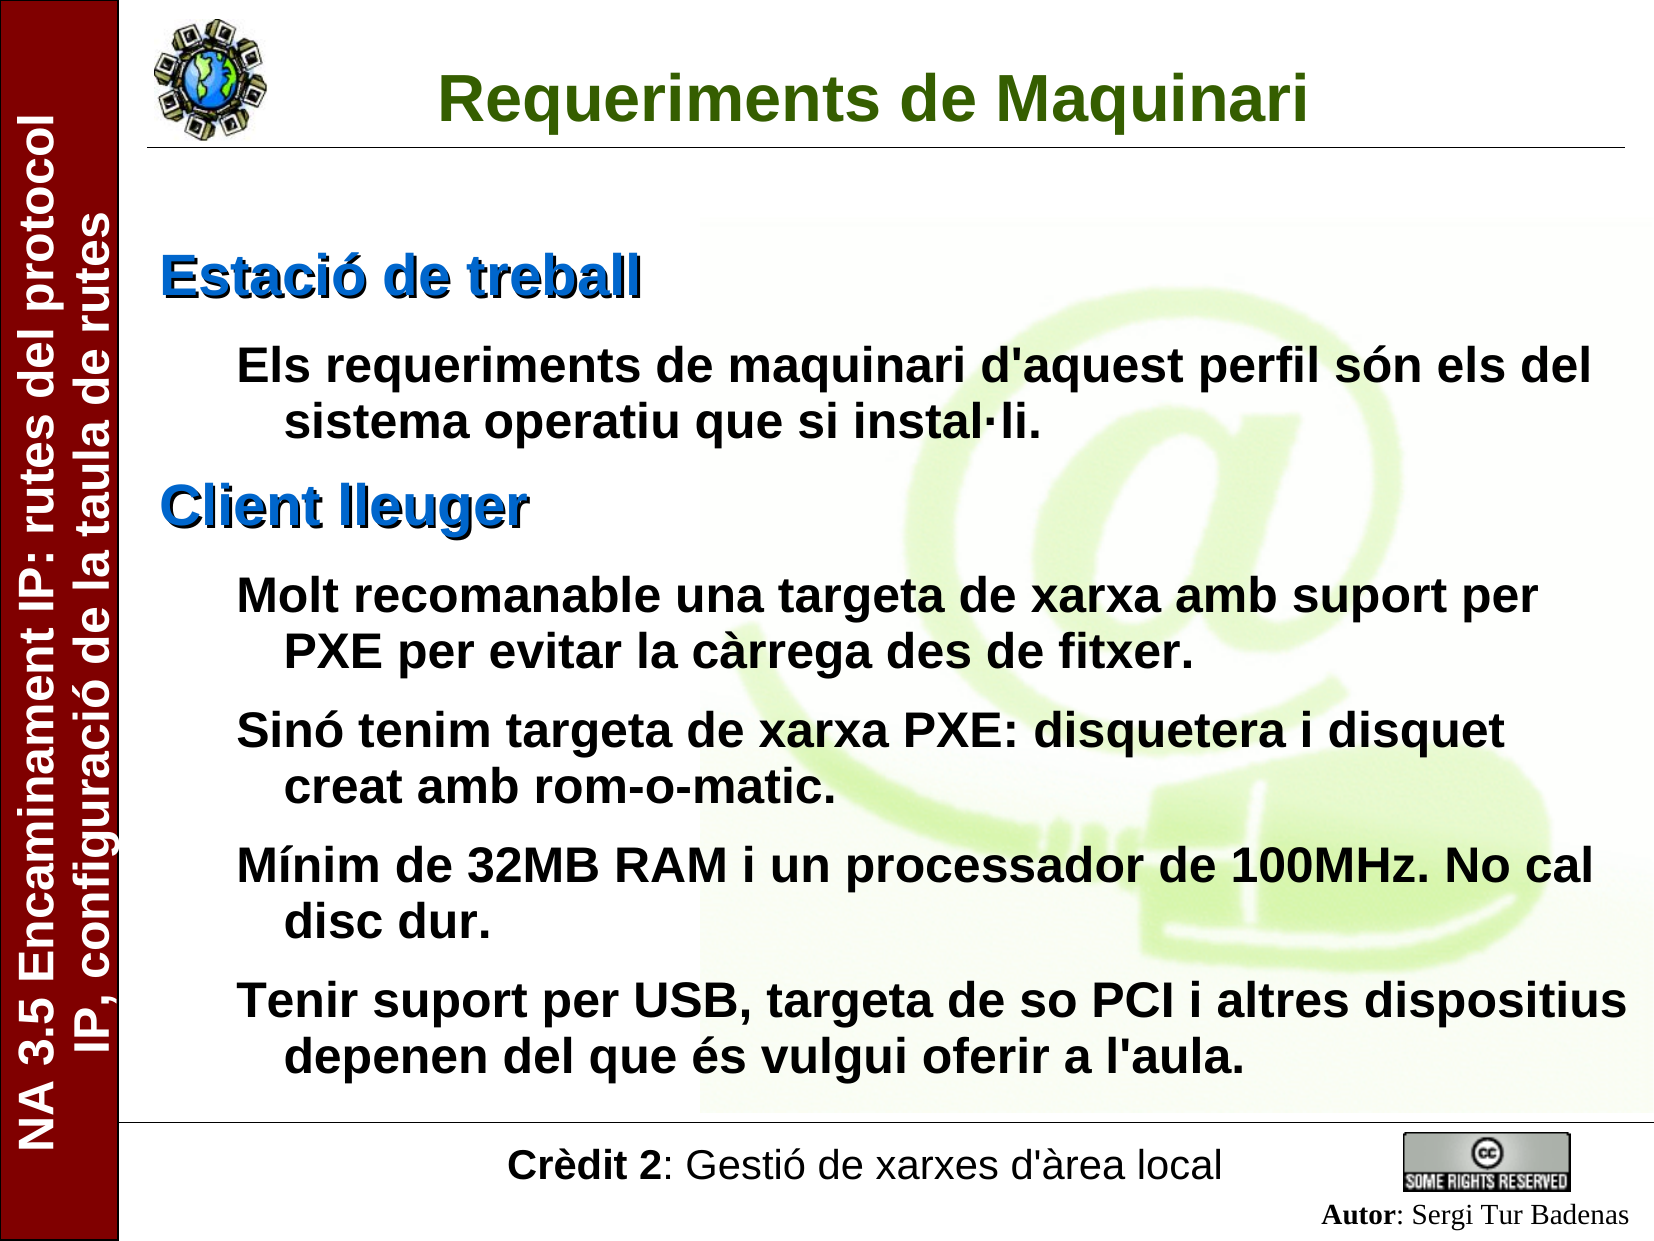

# Requeriments de Maquinari
Estació de treball
Els requeriments de maquinari d'aquest perfil són els del sistema operatiu que si instal·li.
Client lleuger
Molt recomanable una targeta de xarxa amb suport per PXE per evitar la càrrega des de fitxer.
Sinó tenim targeta de xarxa PXE: disquetera i disquet creat amb rom-o-matic.
Mínim de 32MB RAM i un processador de 100MHz. No cal disc dur.
Tenir suport per USB, targeta de so PCI i altres dispositius depenen del que és vulgui oferir a l'aula.